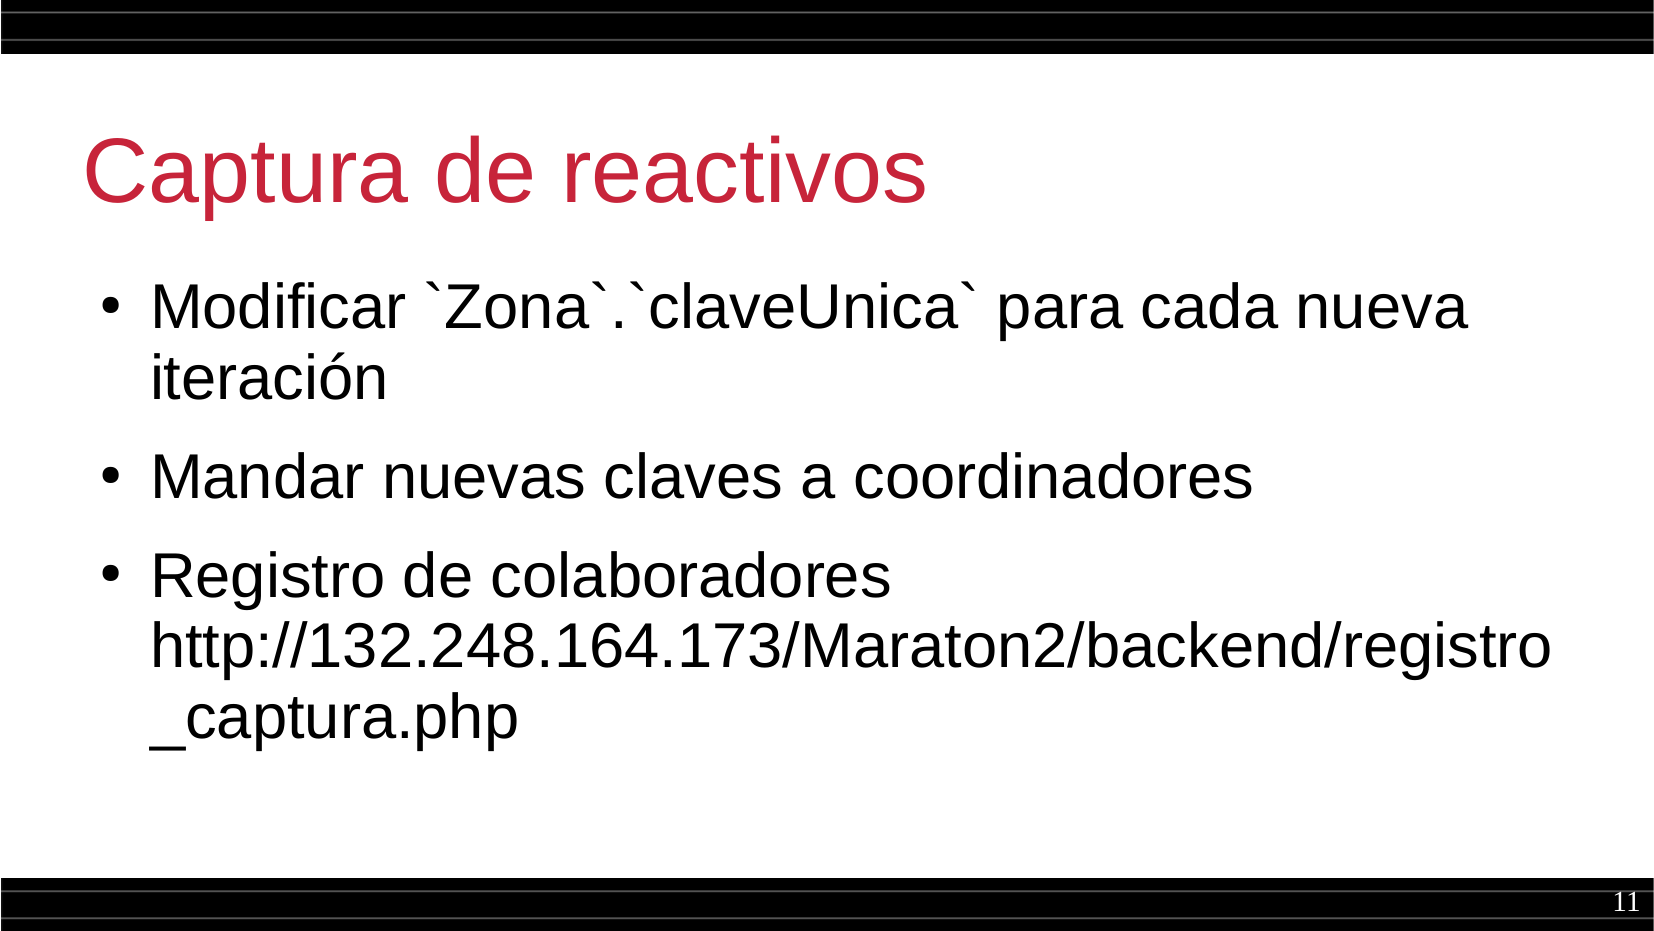

# Captura de reactivos
Modificar `Zona`.`claveUnica` para cada nueva iteración
Mandar nuevas claves a coordinadores
Registro de colaboradores
http://132.248.164.173/Maraton2/backend/registro_captura.php